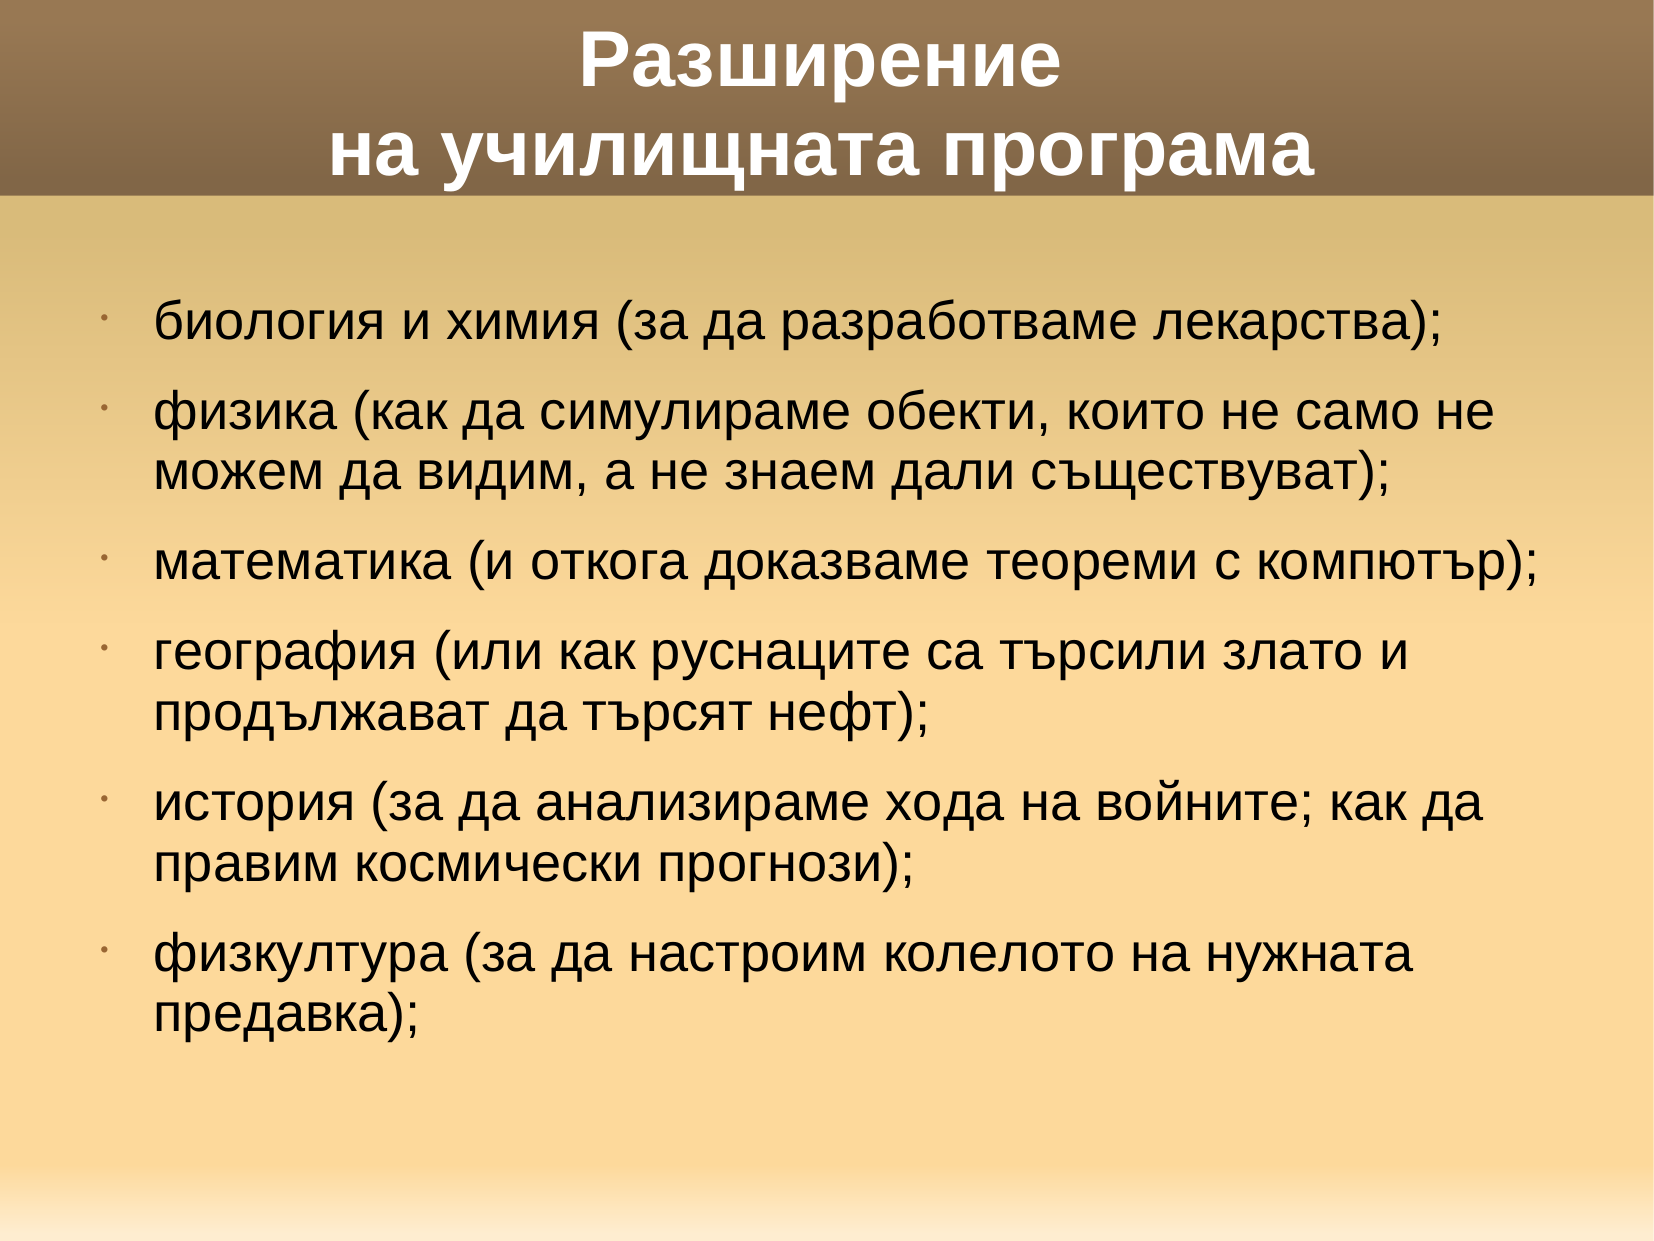

# Разширение на училищната програма
биология и химия (за да разработваме лекарства);
физика (как да симулираме обекти, които не само не можем да видим, а не знаем дали съществуват);
математика (и откога доказваме теореми с компютър);
география (или как руснаците са търсили злато и продължават да търсят нефт);
история (за да анализираме хода на войните; как да правим космически прогнози);
физкултура (за да настроим колелото на нужната предавка);